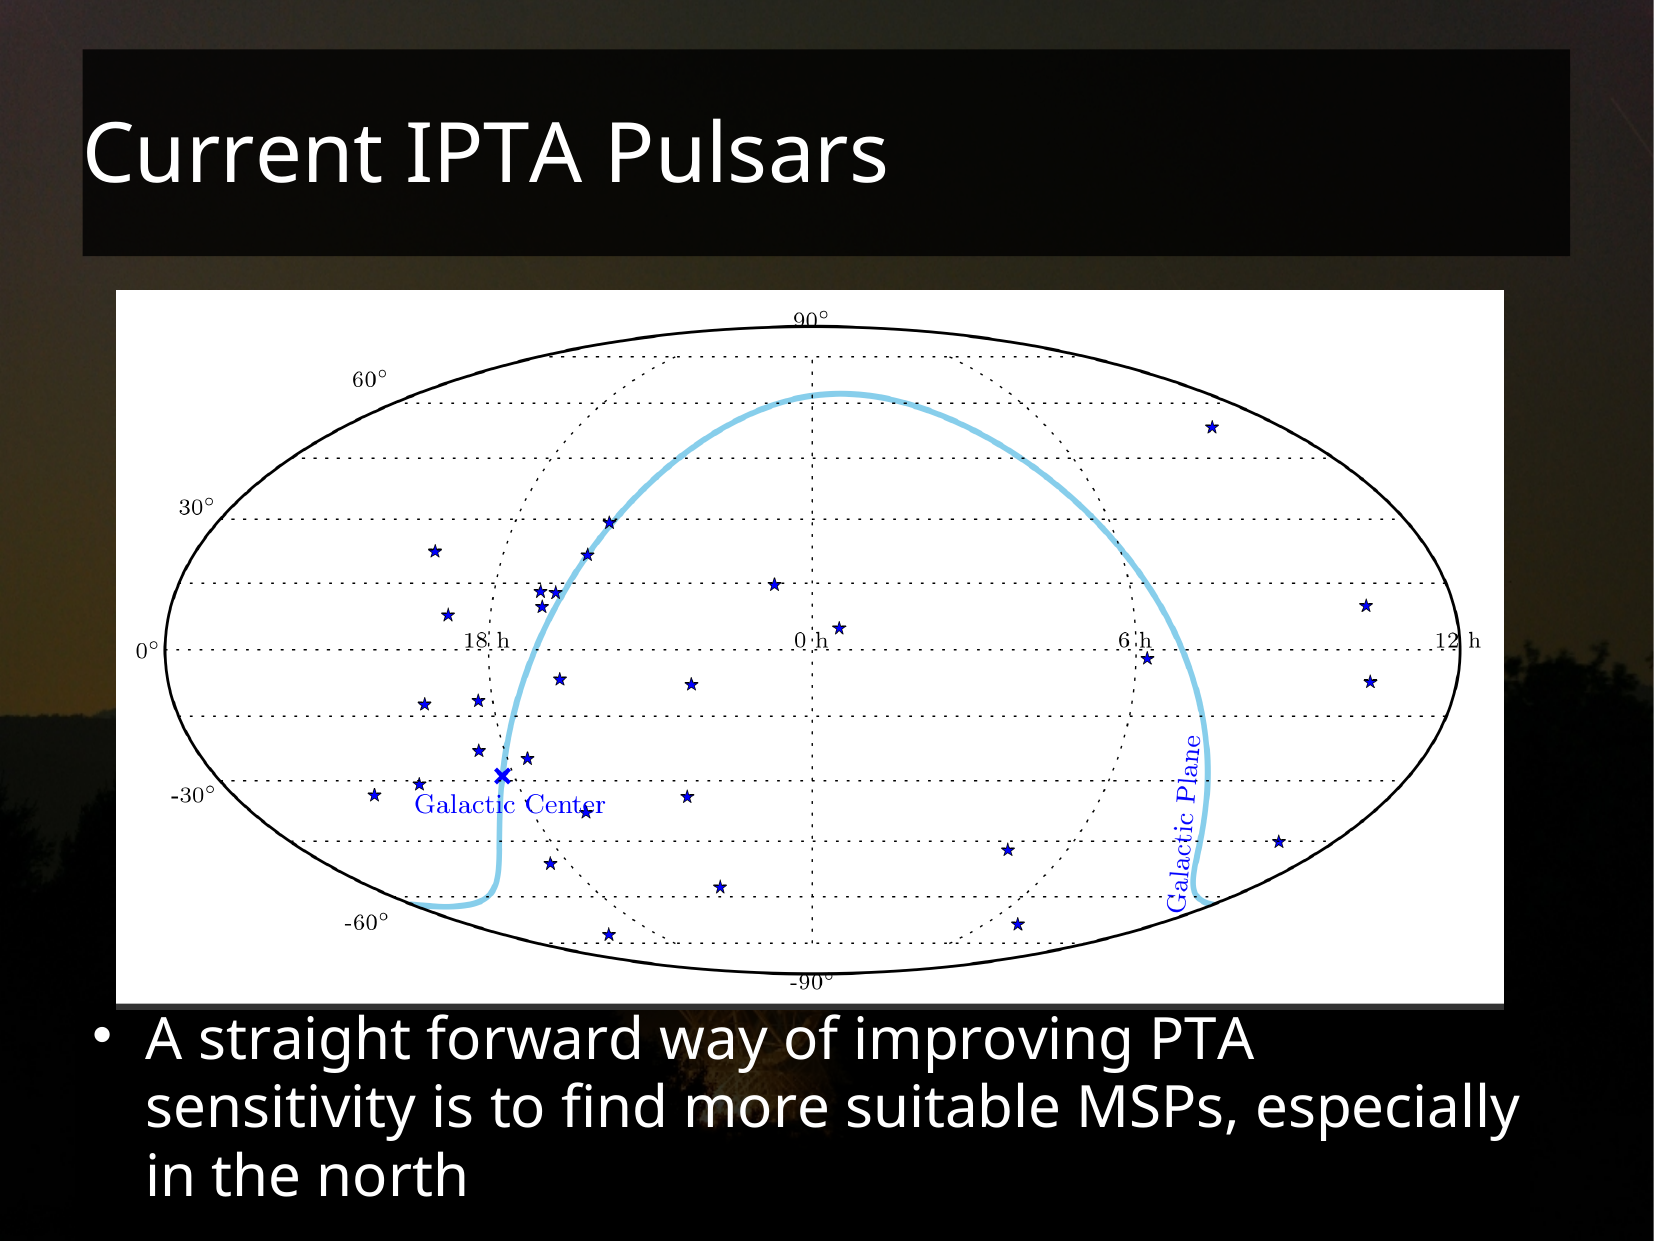

# Current IPTA Pulsars
A straight forward way of improving PTA sensitivity is to find more suitable MSPs, especially in the north